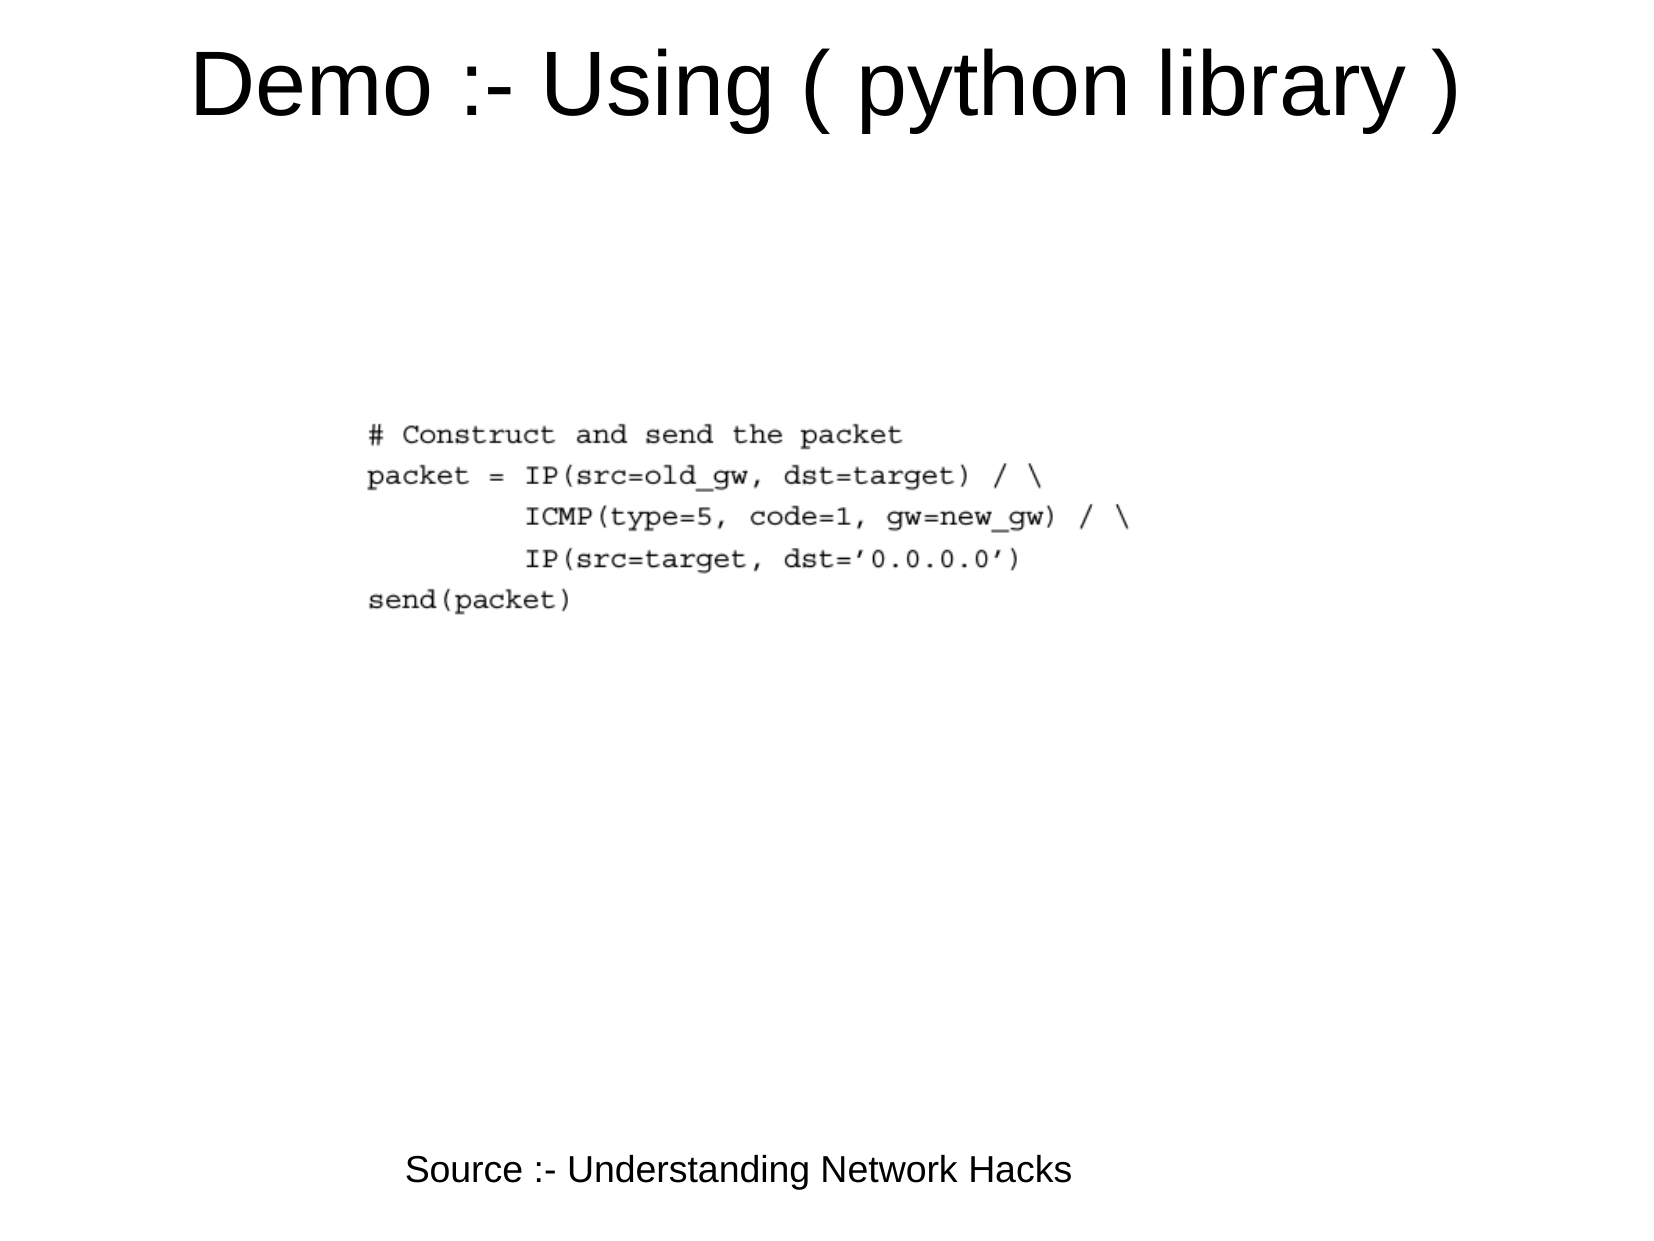

# Demo :- Using ( python library )
Source :- Understanding Network Hacks